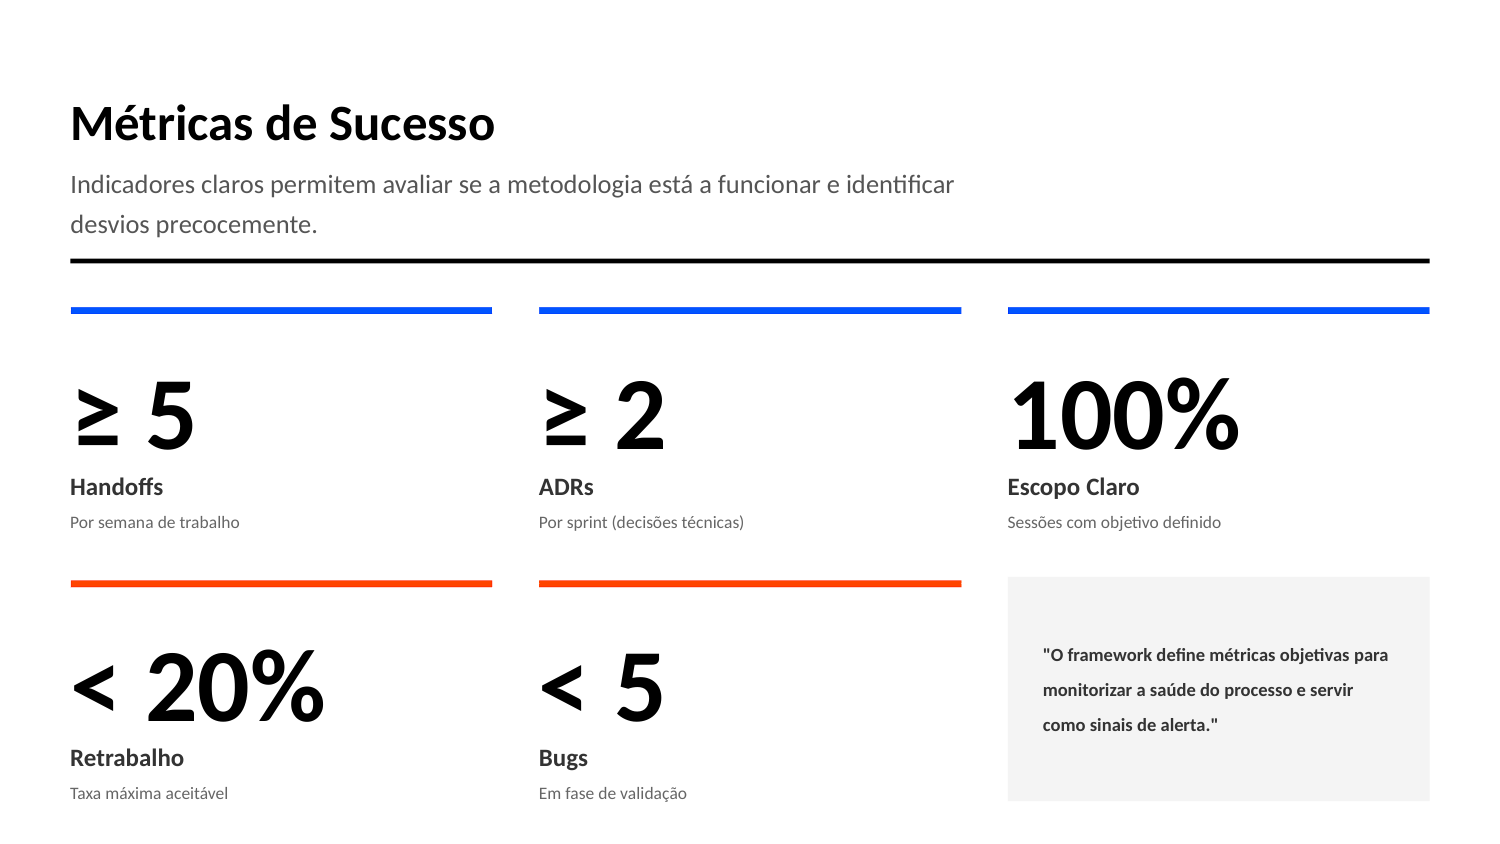

Métricas de Sucesso
Indicadores claros permitem avaliar se a metodologia está a funcionar e identificar desvios precocemente.
≥ 5
≥ 2
100%
Handoffs
ADRs
Escopo Claro
Por semana de trabalho
Por sprint (decisões técnicas)
Sessões com objetivo definido
< 20%
< 5
"O framework define métricas objetivas para monitorizar a saúde do processo e servir como sinais de alerta."
Retrabalho
Bugs
Taxa máxima aceitável
Em fase de validação